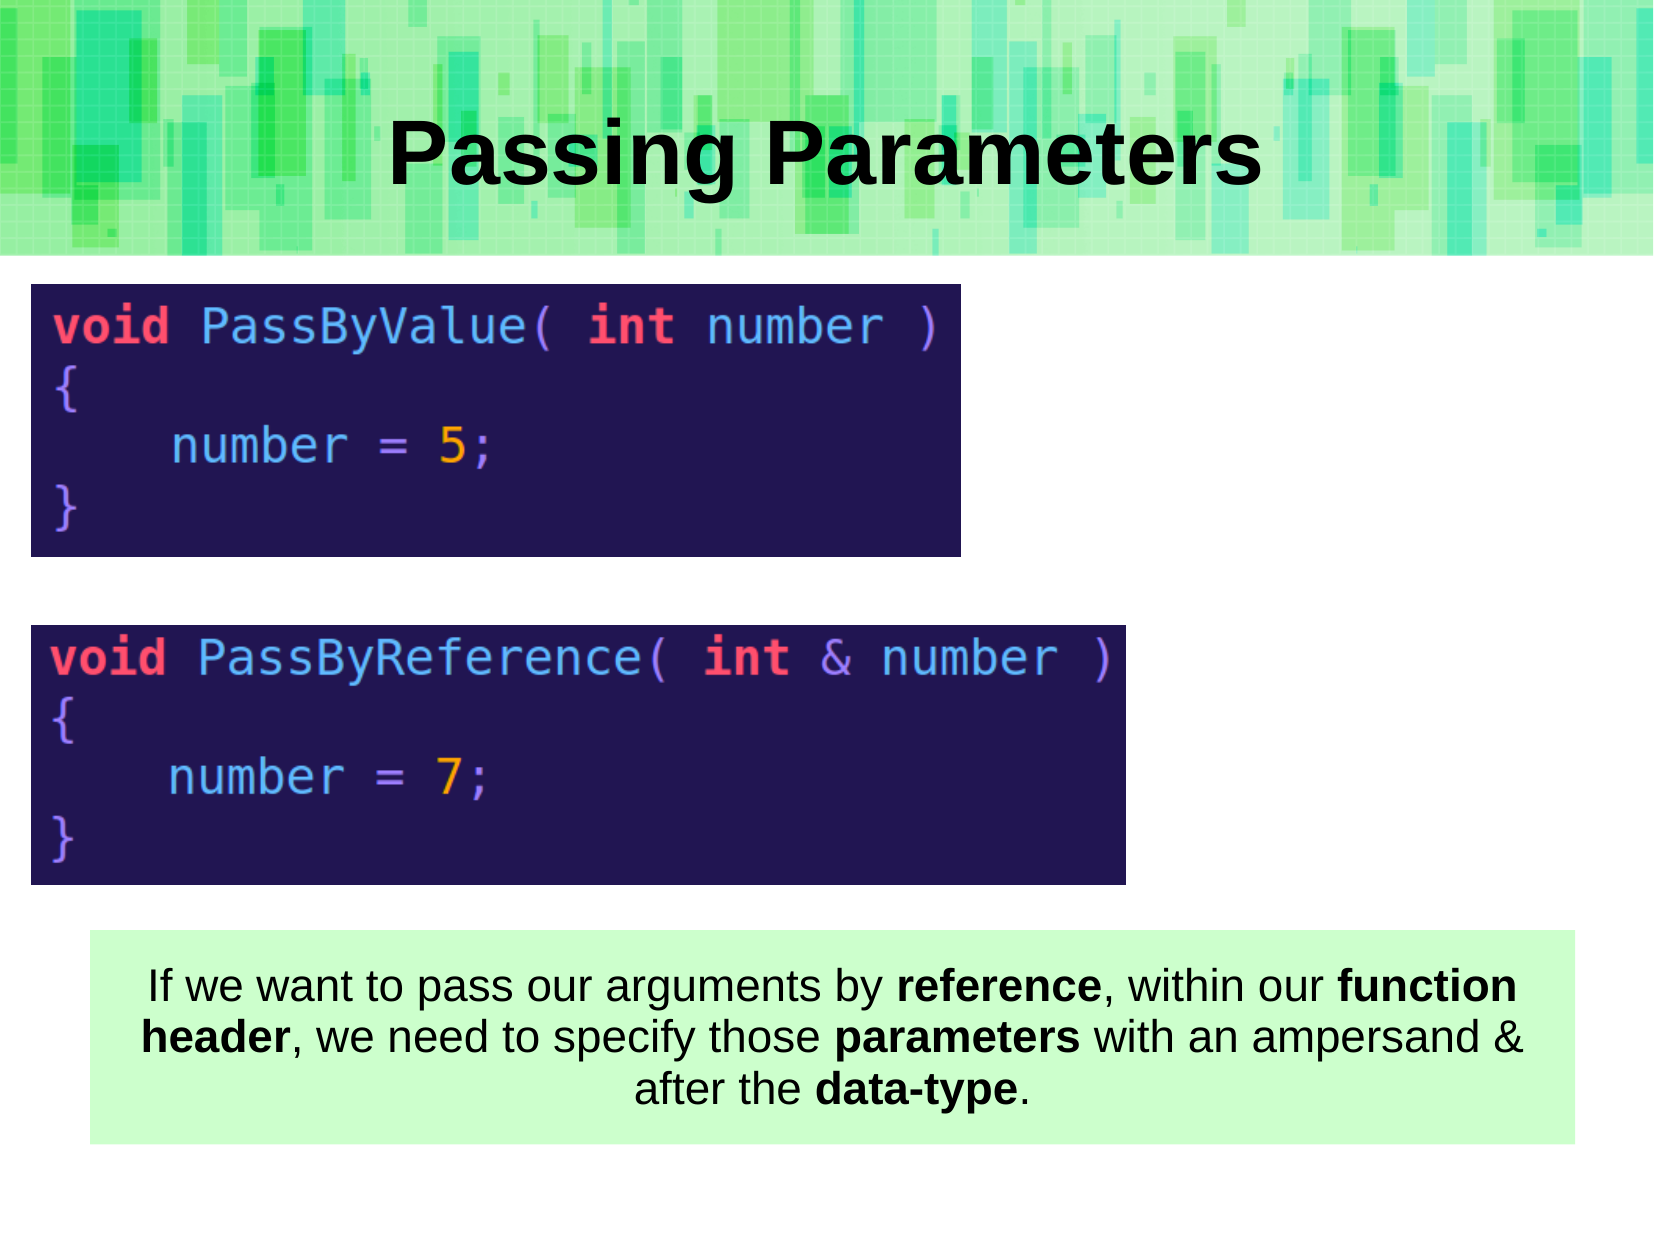

# Passing Parameters
If we want to pass our arguments by reference, within our function header, we need to specify those parameters with an ampersand & after the data-type.